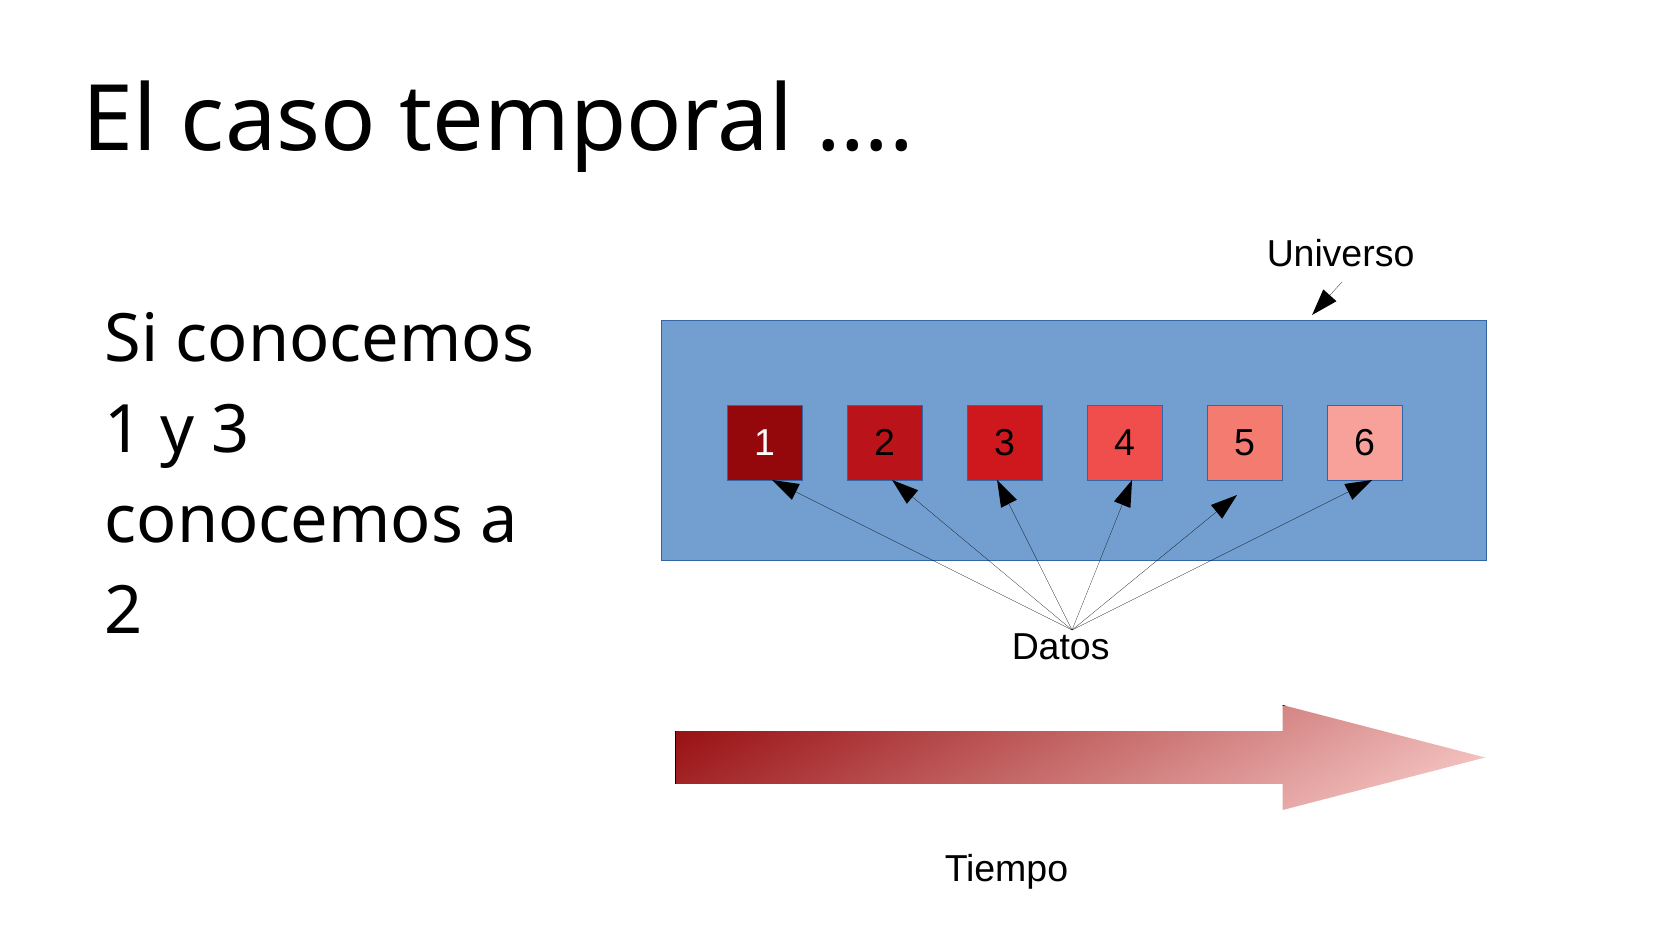

# El caso temporal ….
Universo
Si conocemos 1 y 3 conocemos a 2
1
2
3
4
5
6
Datos
Tiempo